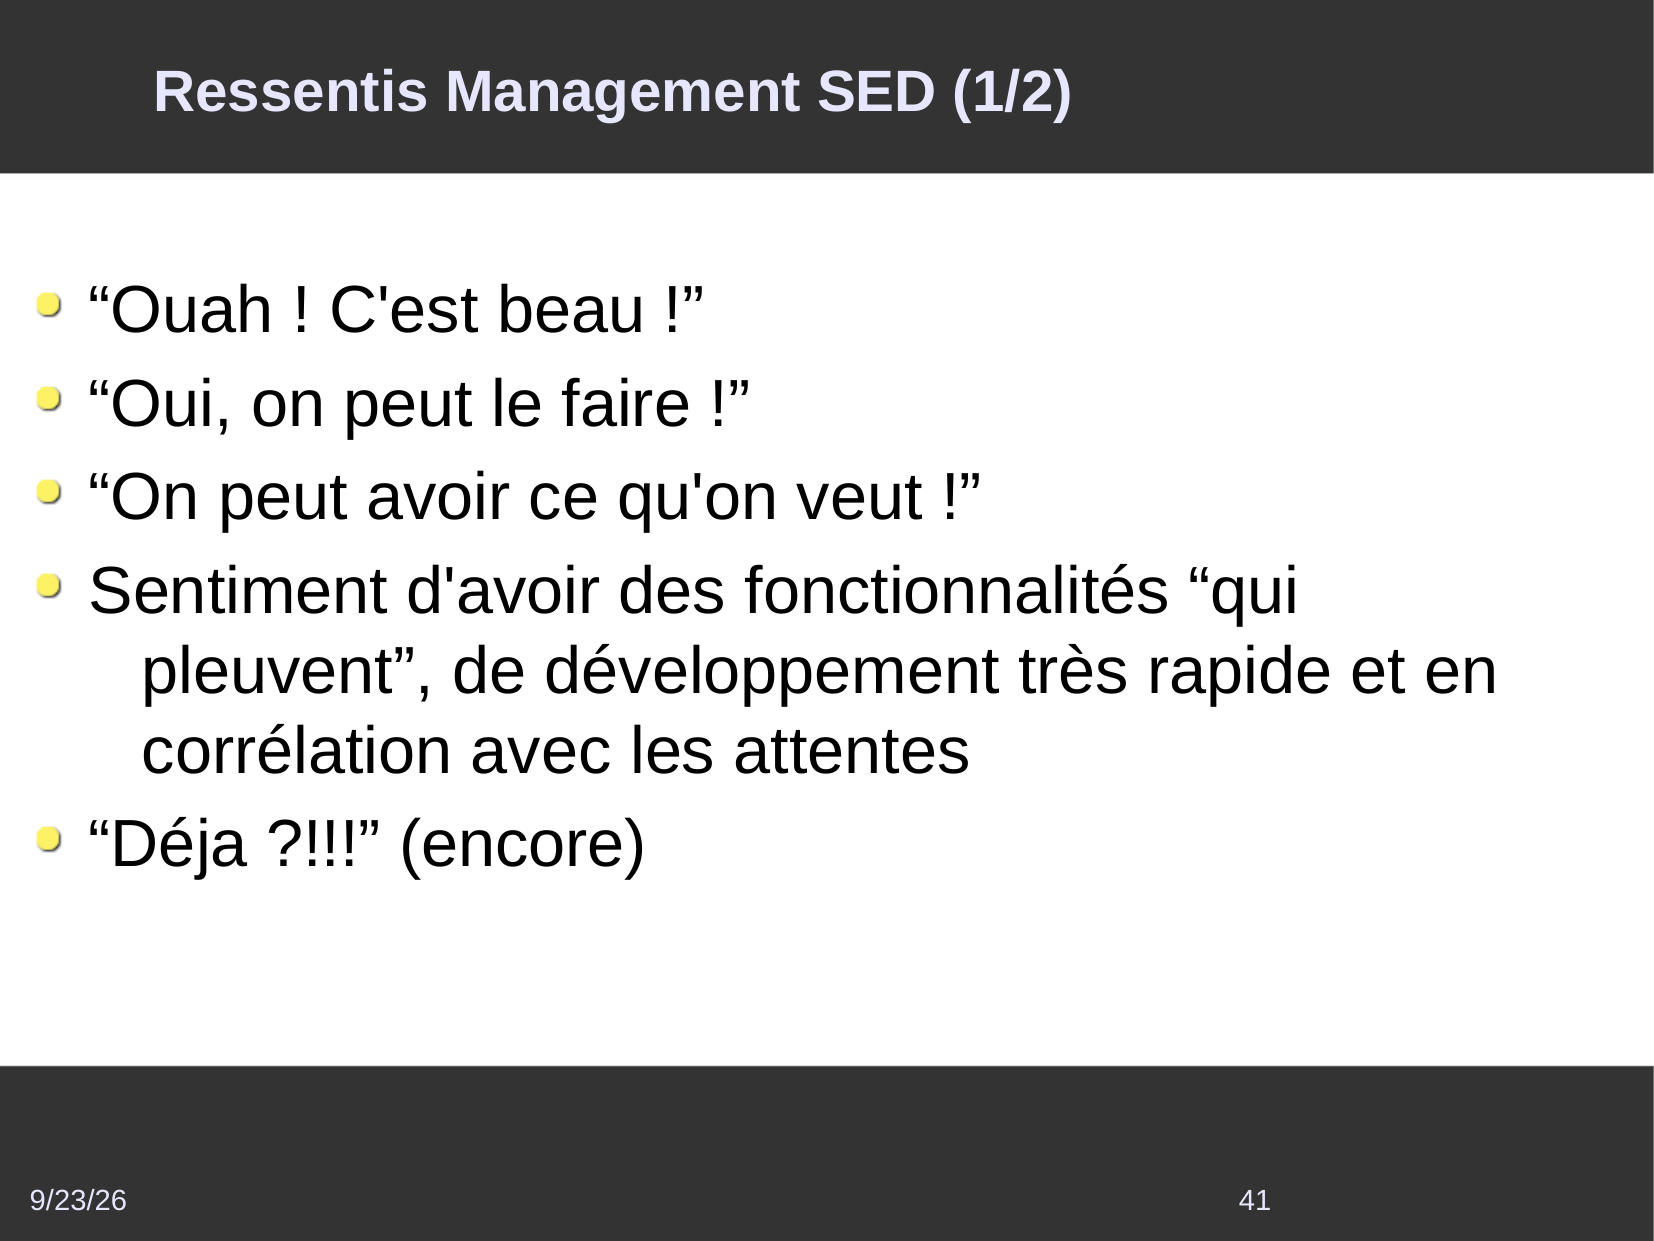

# Ressentis Management SED (1/2)
“Ouah ! C'est beau !”
“Oui, on peut le faire !”
“On peut avoir ce qu'on veut !”
Sentiment d'avoir des fonctionnalités “qui pleuvent”, de développement très rapide et en corrélation avec les attentes
“Déja ?!!!” (encore)